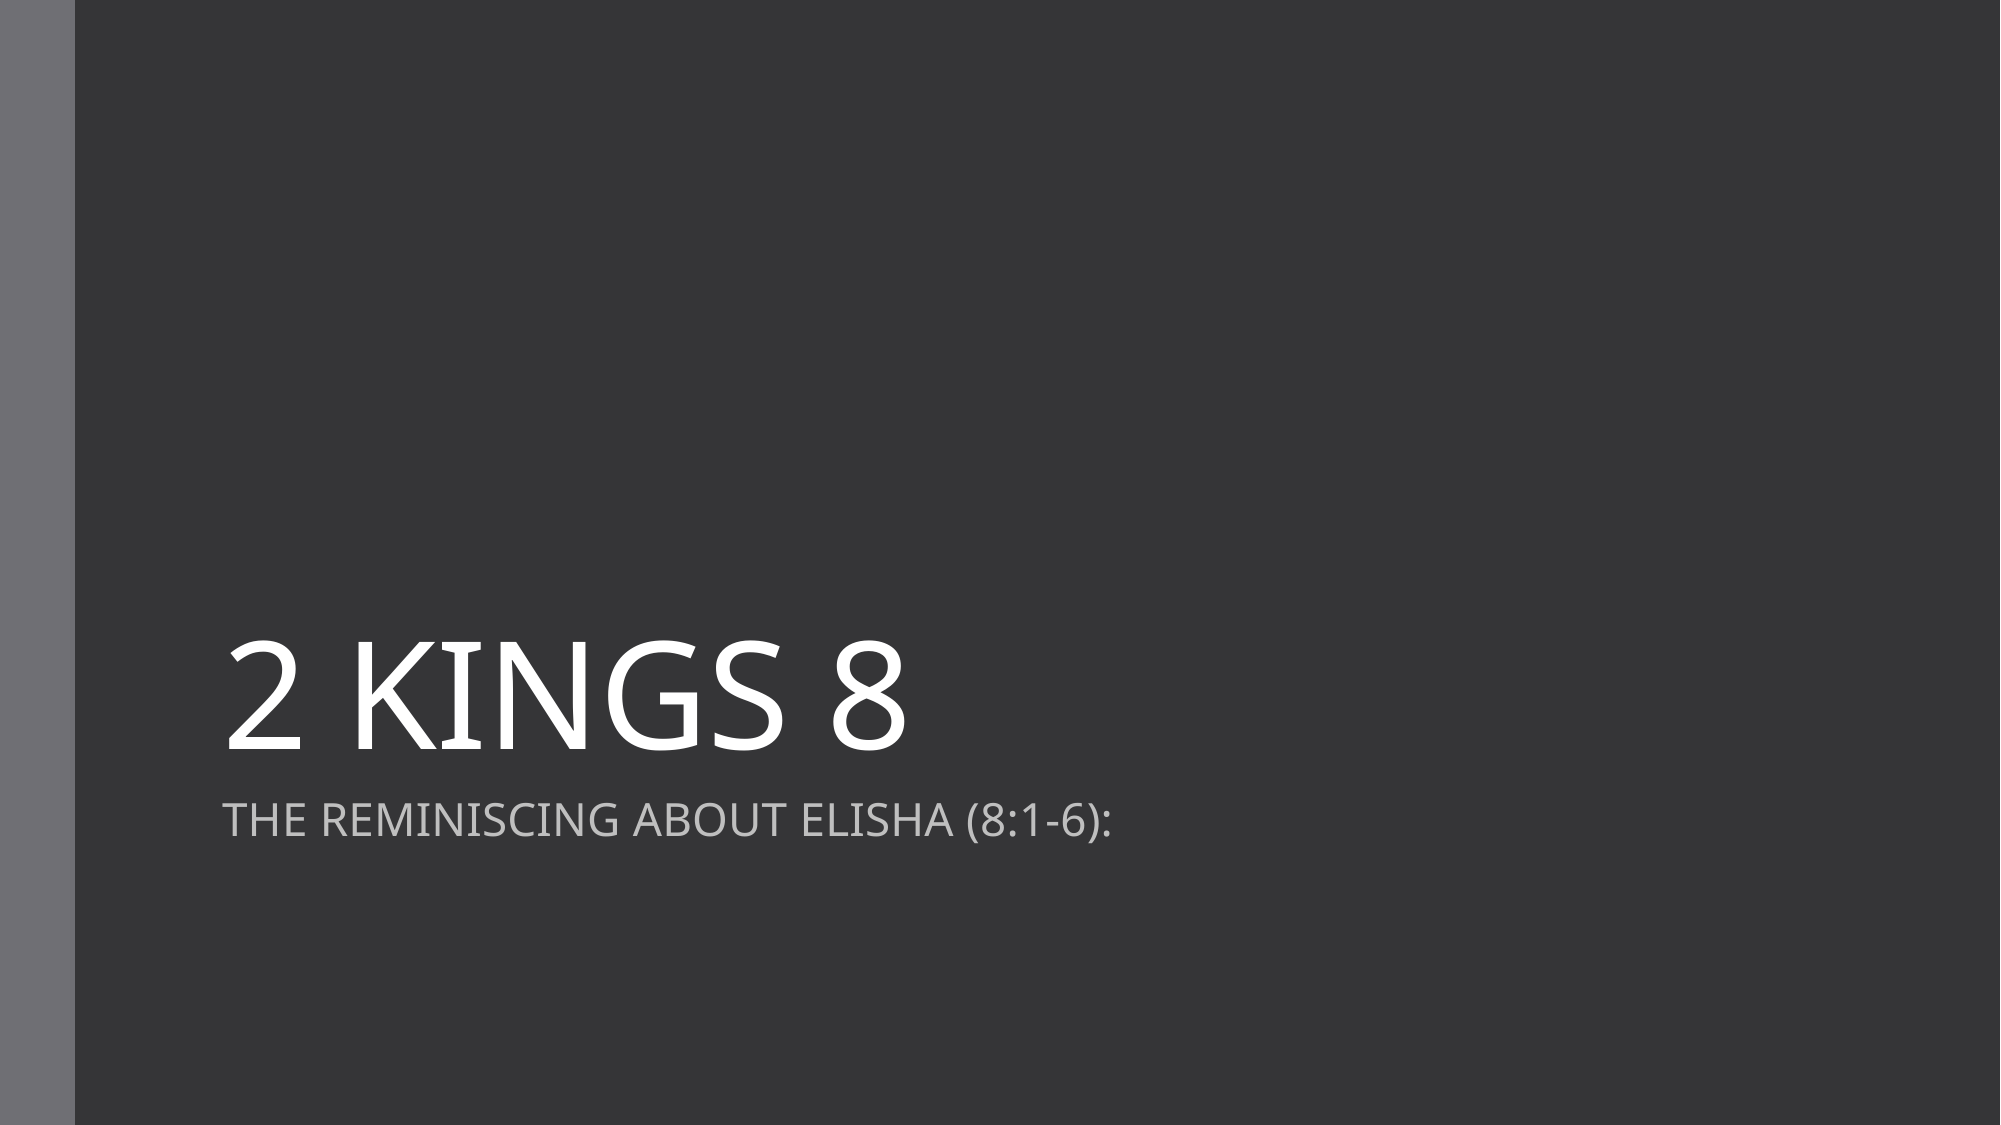

# 2 KINGS 8
THE REMINISCING ABOUT ELISHA (8:1-6):